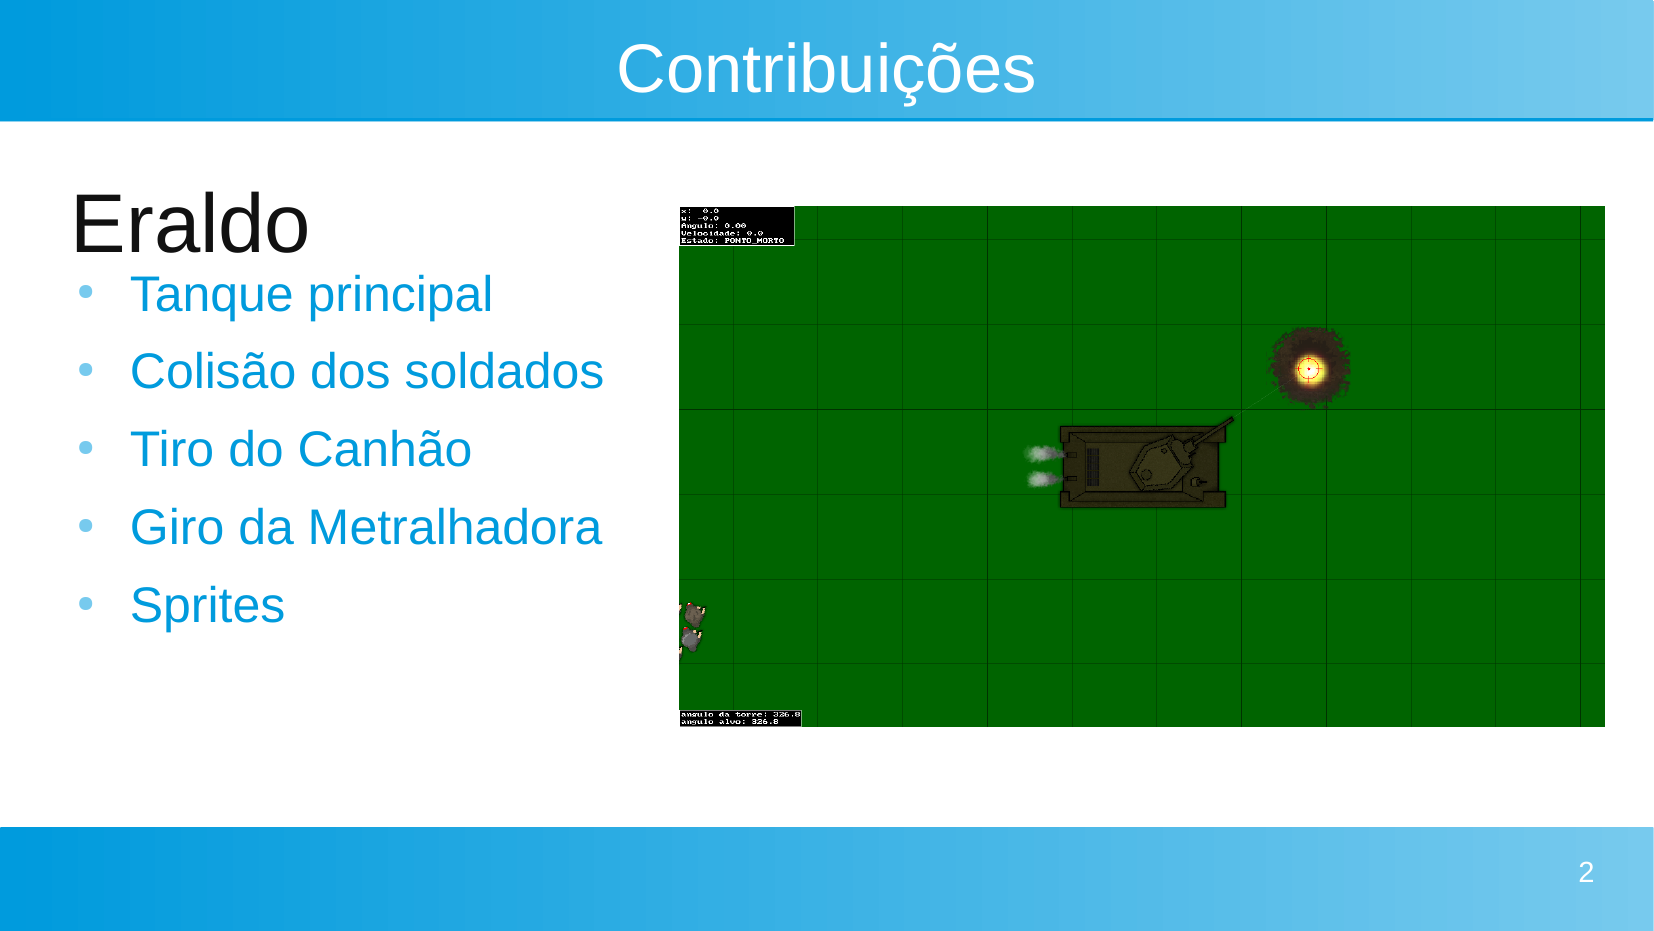

# Contribuições
Eraldo
Tanque principal
Colisão dos soldados
Tiro do Canhão
Giro da Metralhadora
Sprites
2